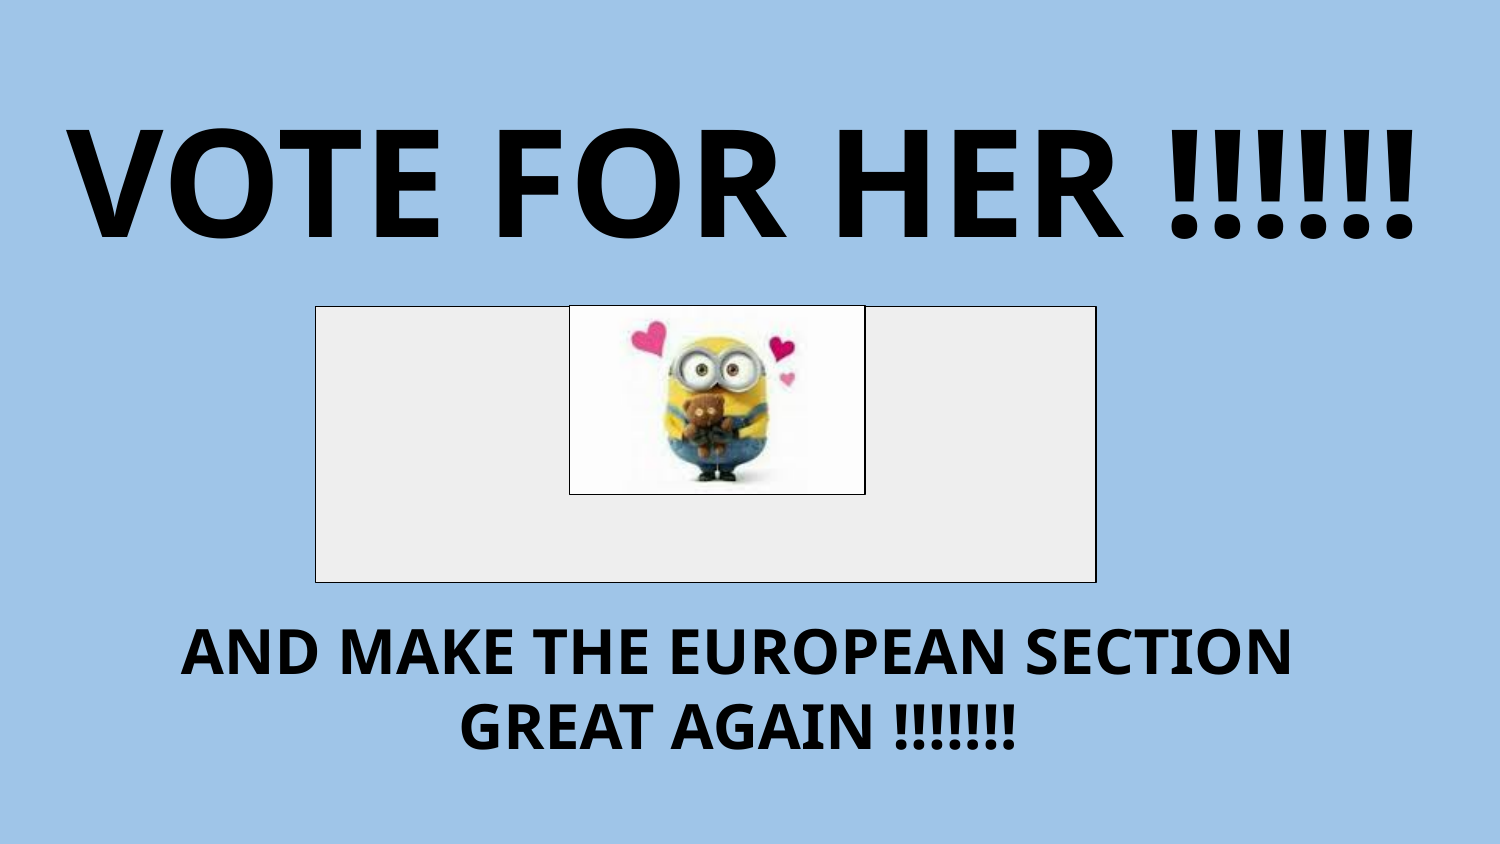

# VOTE FOR HER !!!!!!
AND MAKE THE EUROPEAN SECTION GREAT AGAIN !!!!!!!